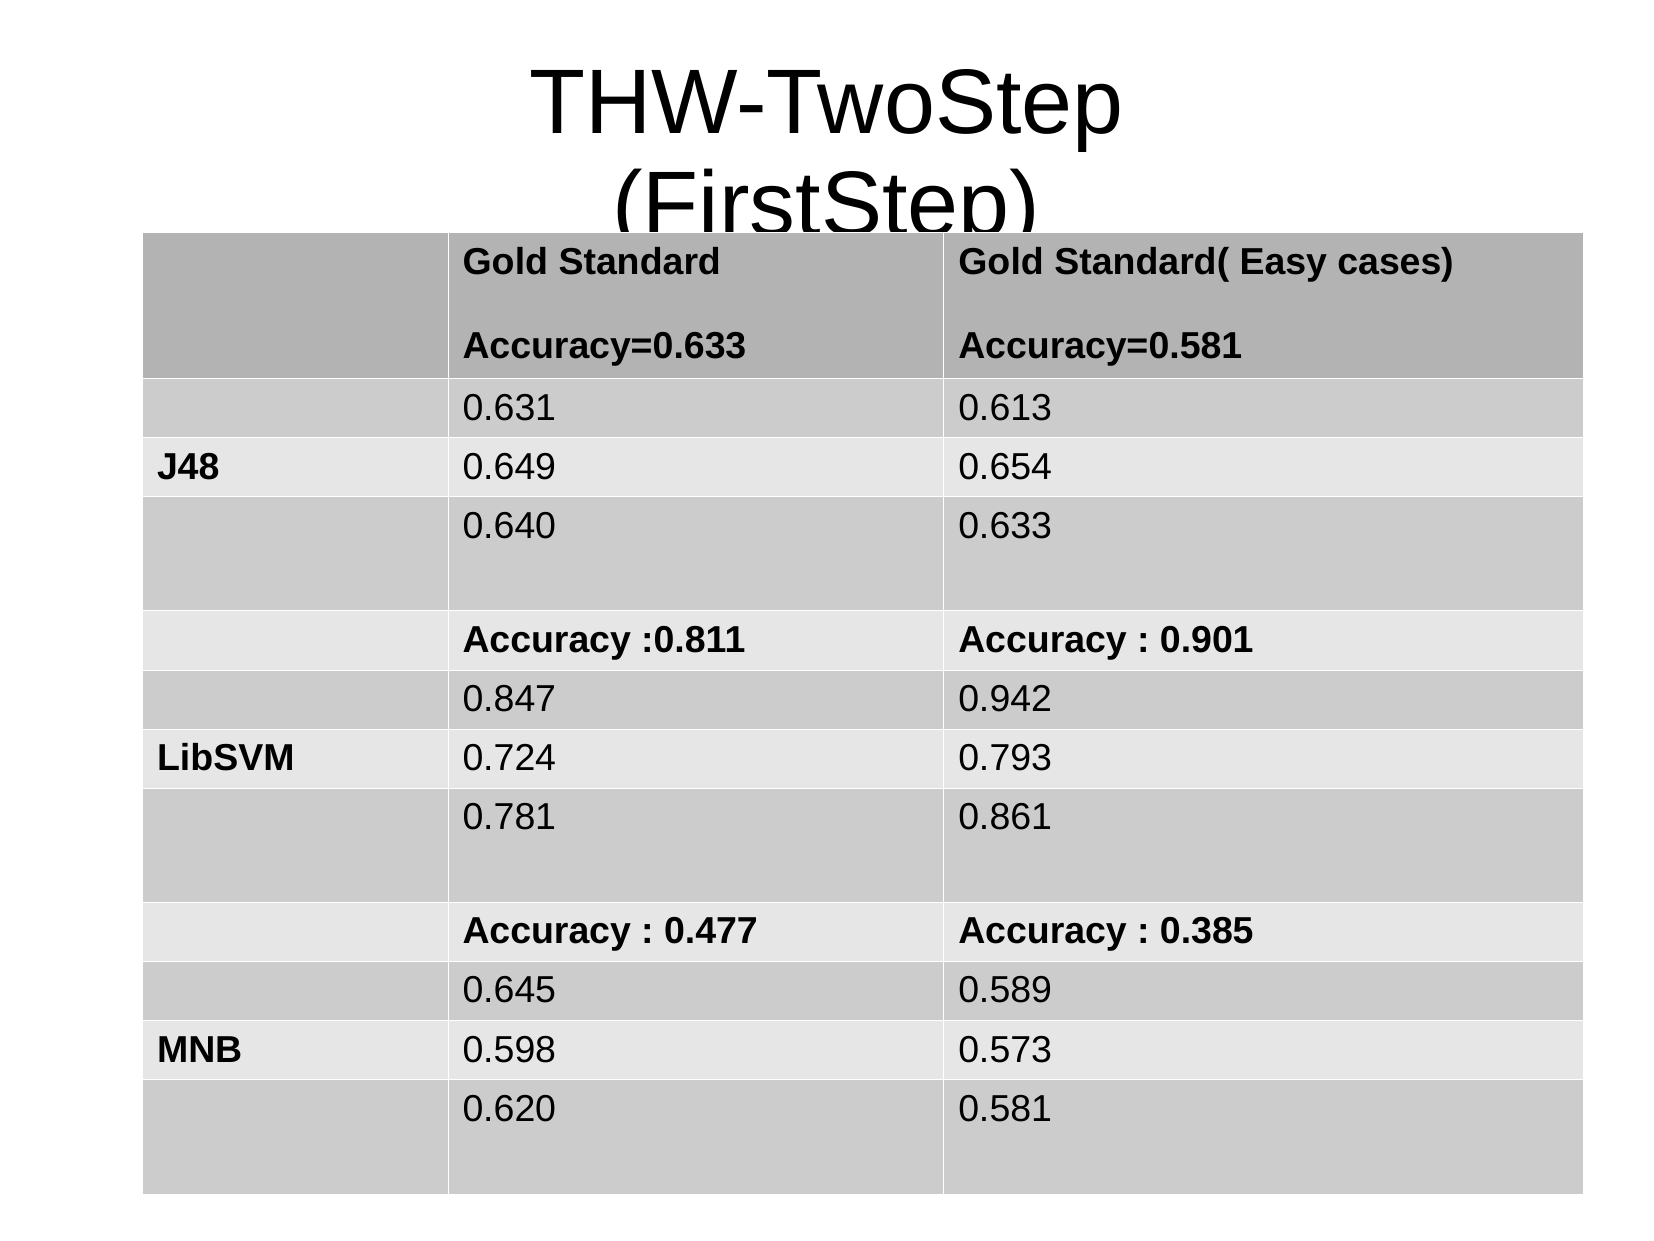

# THW-TwoStep (FirstStep)
| | Gold Standard Accuracy=0.633 | Gold Standard( Easy cases) Accuracy=0.581 |
| --- | --- | --- |
| | 0.631 | 0.613 |
| J48 | 0.649 | 0.654 |
| | 0.640 | 0.633 |
| | Accuracy :0.811 | Accuracy : 0.901 |
| | 0.847 | 0.942 |
| LibSVM | 0.724 | 0.793 |
| | 0.781 | 0.861 |
| | Accuracy : 0.477 | Accuracy : 0.385 |
| | 0.645 | 0.589 |
| MNB | 0.598 | 0.573 |
| | 0.620 | 0.581 |